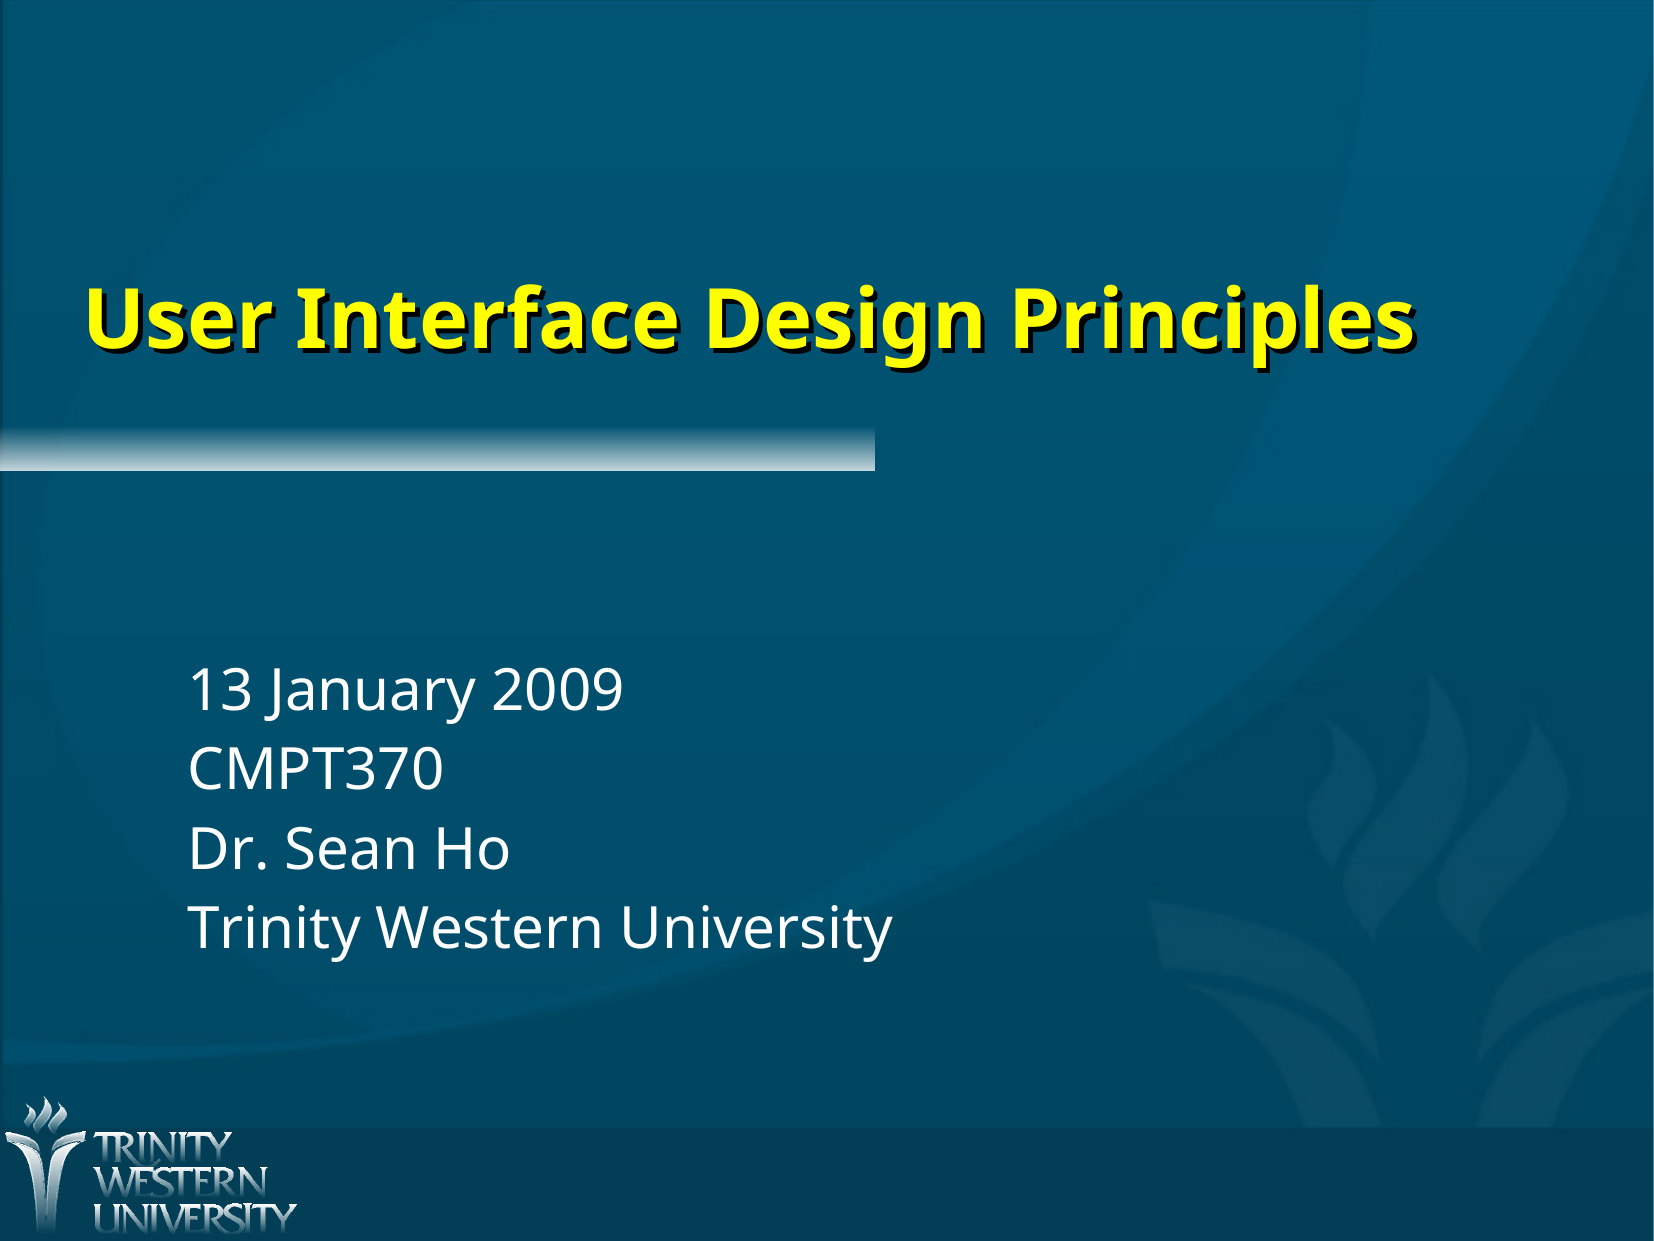

# User Interface Design Principles
13 January 2009
CMPT370
Dr. Sean Ho
Trinity Western University